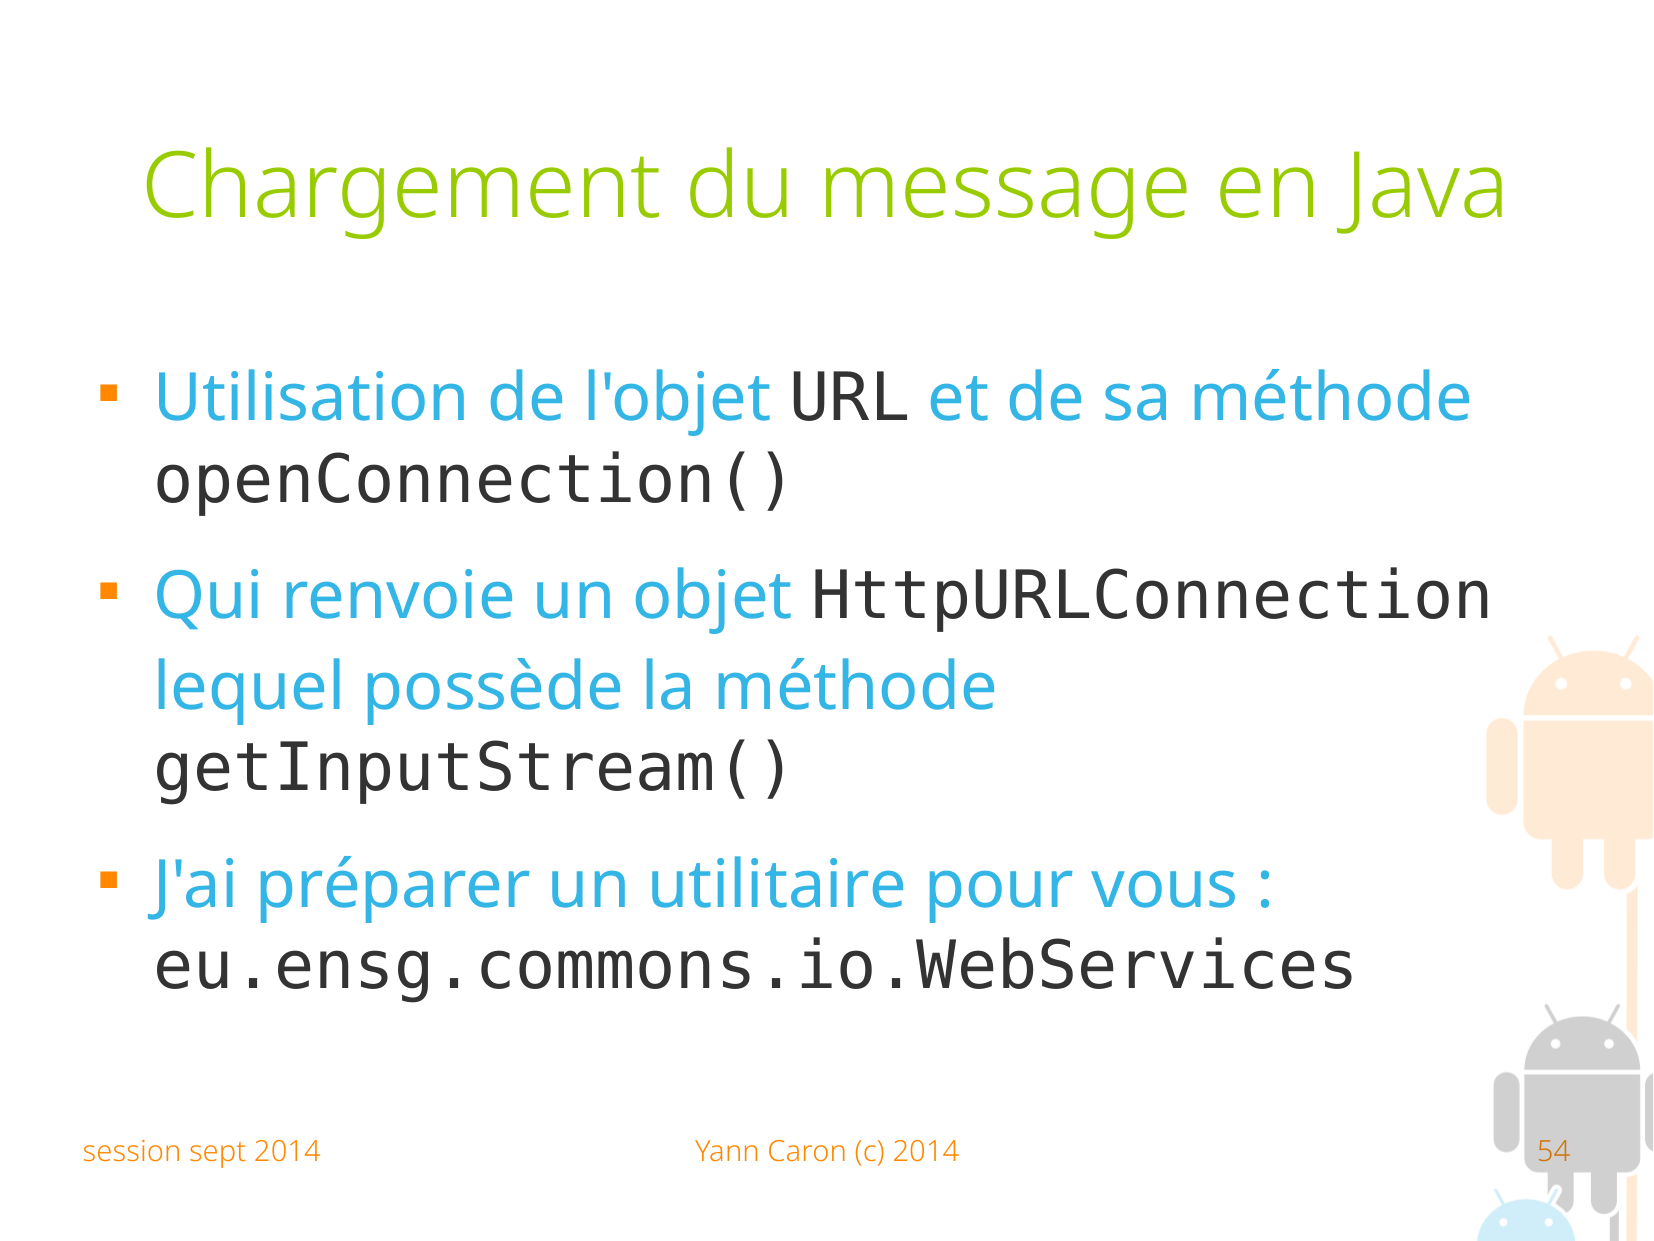

# Chargement du message en Java
Utilisation de l'objet URL et de sa méthode openConnection()
Qui renvoie un objet HttpURLConnection lequel possède la méthode getInputStream()
J'ai préparer un utilitaire pour vous : eu.ensg.commons.io.WebServices
session sept 2014
Yann Caron (c) 2014
54